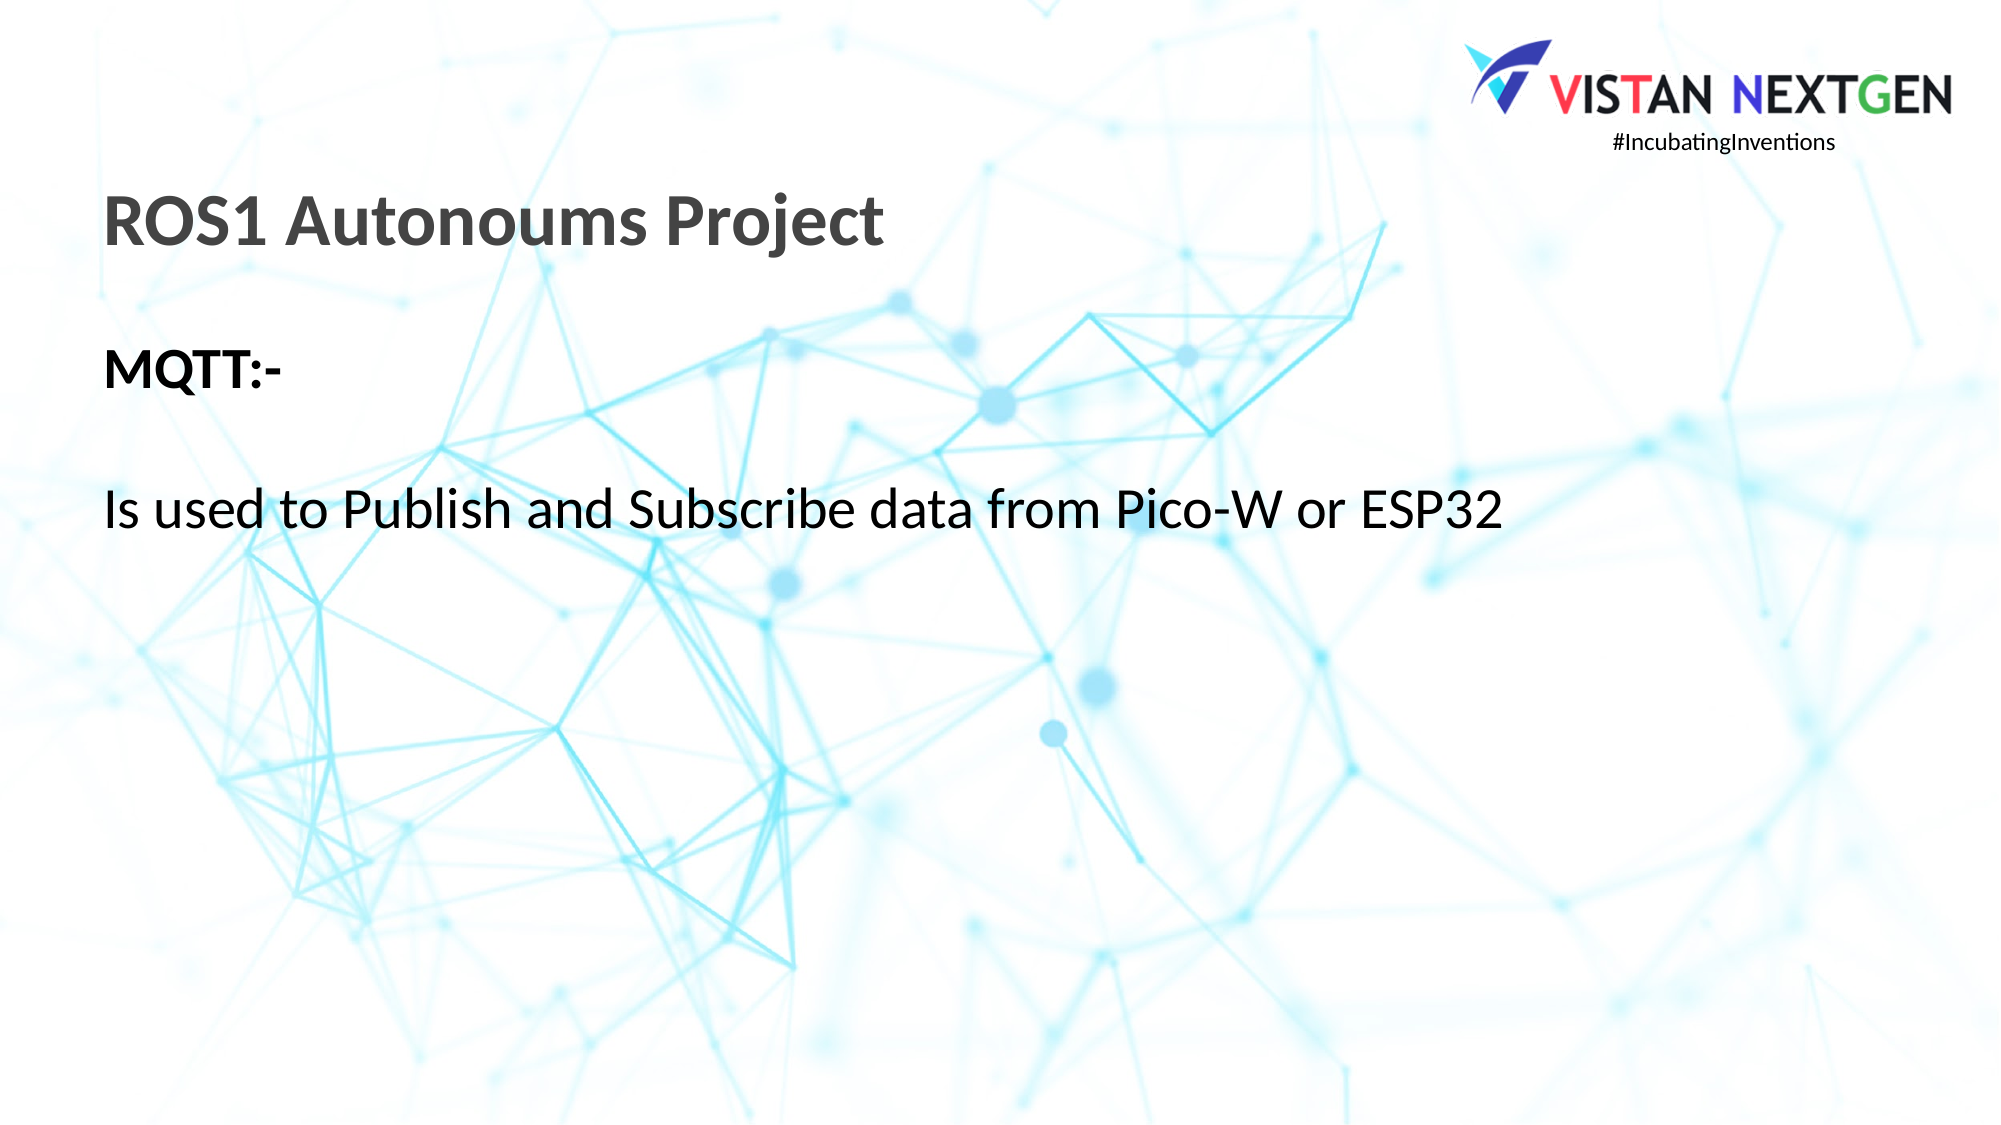

#IncubatingInventions
ROS1 Autonoums Project
MQTT:-
Is used to Publish and Subscribe data from Pico-W or ESP32